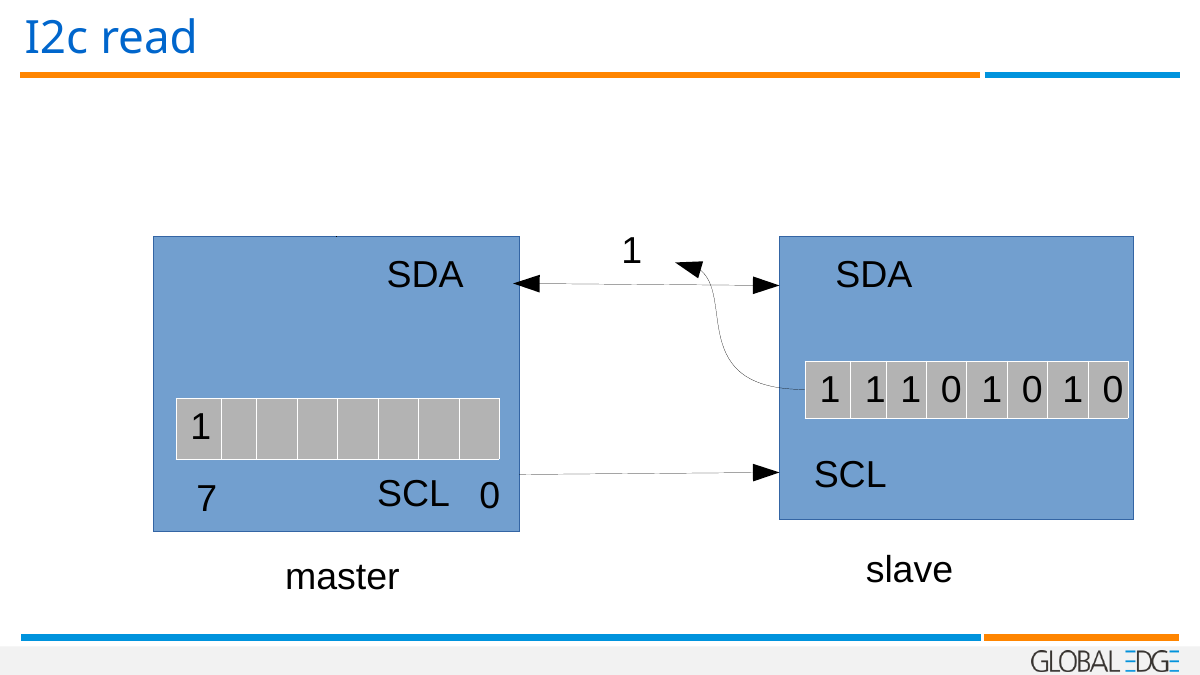

# I2c read
1
SDA
SDA
| 1 | 1 | 1 | 0 | 1 | 0 | 1 | 0 |
| --- | --- | --- | --- | --- | --- | --- | --- |
| 1 | | | | | | | |
| --- | --- | --- | --- | --- | --- | --- | --- |
SCL
SCL
0
7
slave
master